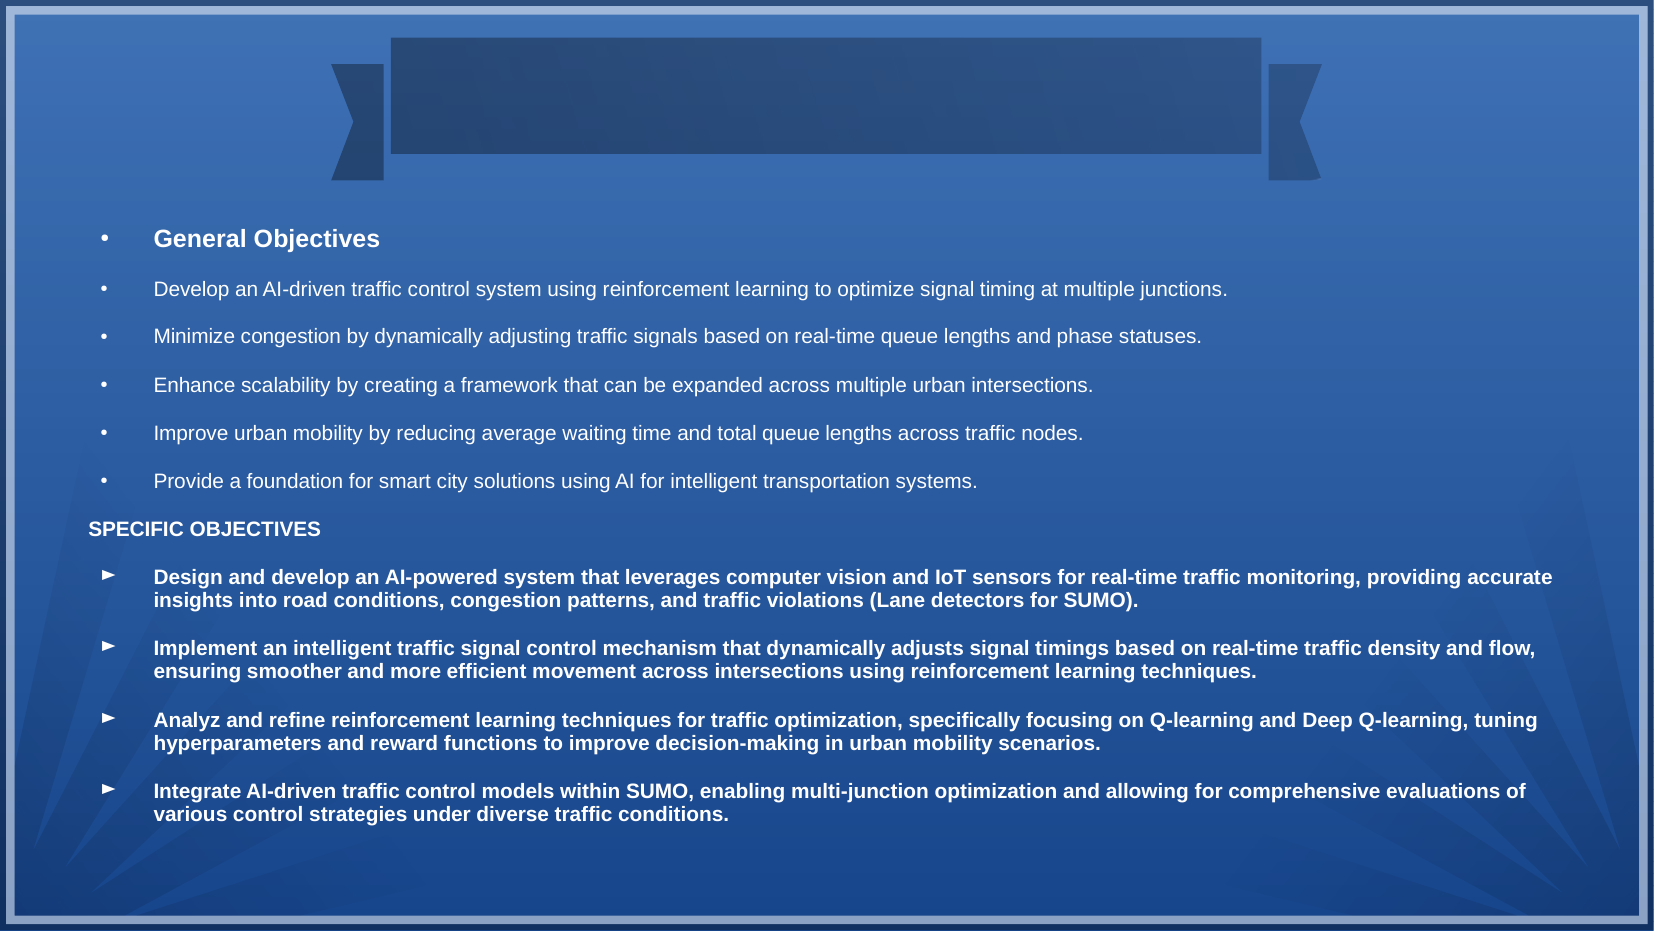

#
General Objectives
Develop an AI-driven traffic control system using reinforcement learning to optimize signal timing at multiple junctions.
Minimize congestion by dynamically adjusting traffic signals based on real-time queue lengths and phase statuses.
Enhance scalability by creating a framework that can be expanded across multiple urban intersections.
Improve urban mobility by reducing average waiting time and total queue lengths across traffic nodes.
Provide a foundation for smart city solutions using AI for intelligent transportation systems.
 SPECIFIC OBJECTIVES
Design and develop an AI-powered system that leverages computer vision and IoT sensors for real-time traffic monitoring, providing accurate insights into road conditions, congestion patterns, and traffic violations (Lane detectors for SUMO).
Implement an intelligent traffic signal control mechanism that dynamically adjusts signal timings based on real-time traffic density and flow, ensuring smoother and more efficient movement across intersections using reinforcement learning techniques.
Analyz and refine reinforcement learning techniques for traffic optimization, specifically focusing on Q-learning and Deep Q-learning, tuning hyperparameters and reward functions to improve decision-making in urban mobility scenarios.
Integrate AI-driven traffic control models within SUMO, enabling multi-junction optimization and allowing for comprehensive evaluations of various control strategies under diverse traffic conditions.